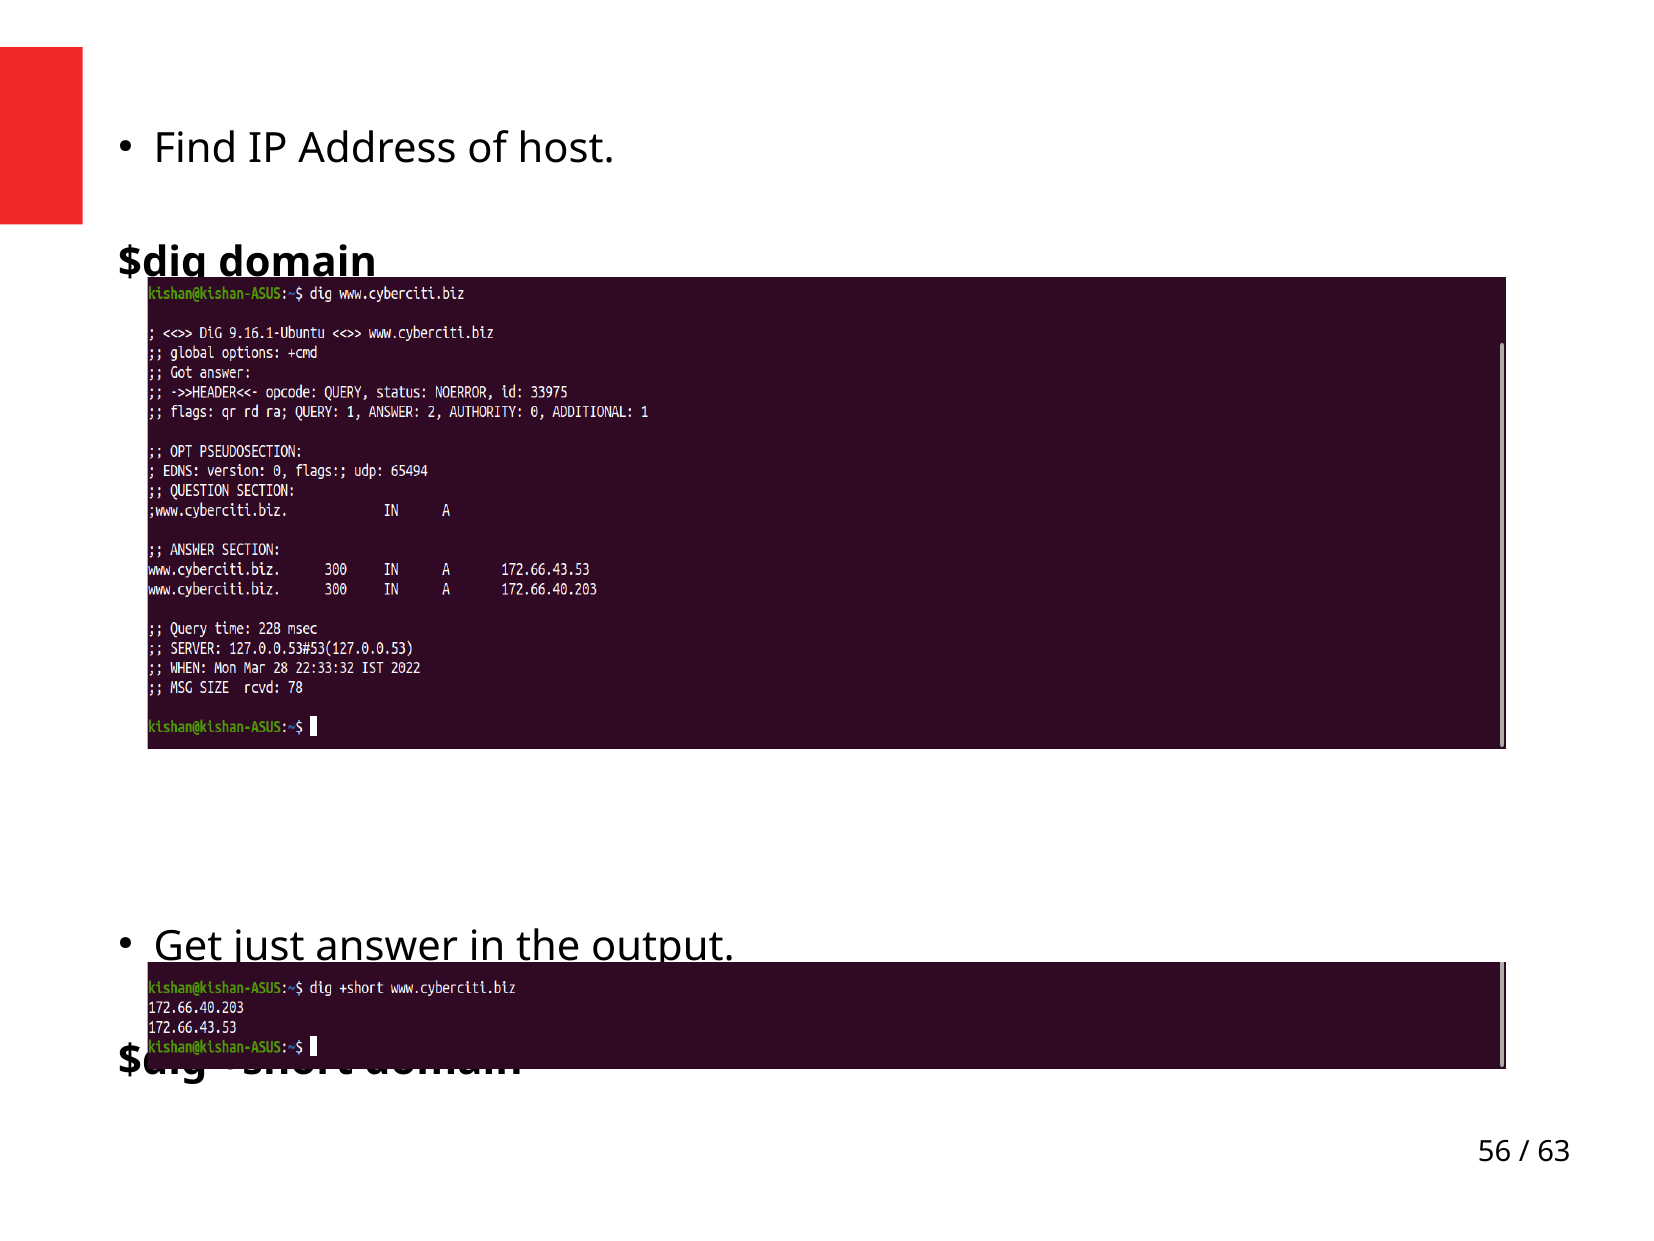

# Find IP Address of host.
$dig domain
Get just answer in the output.
$dig +short domain
56